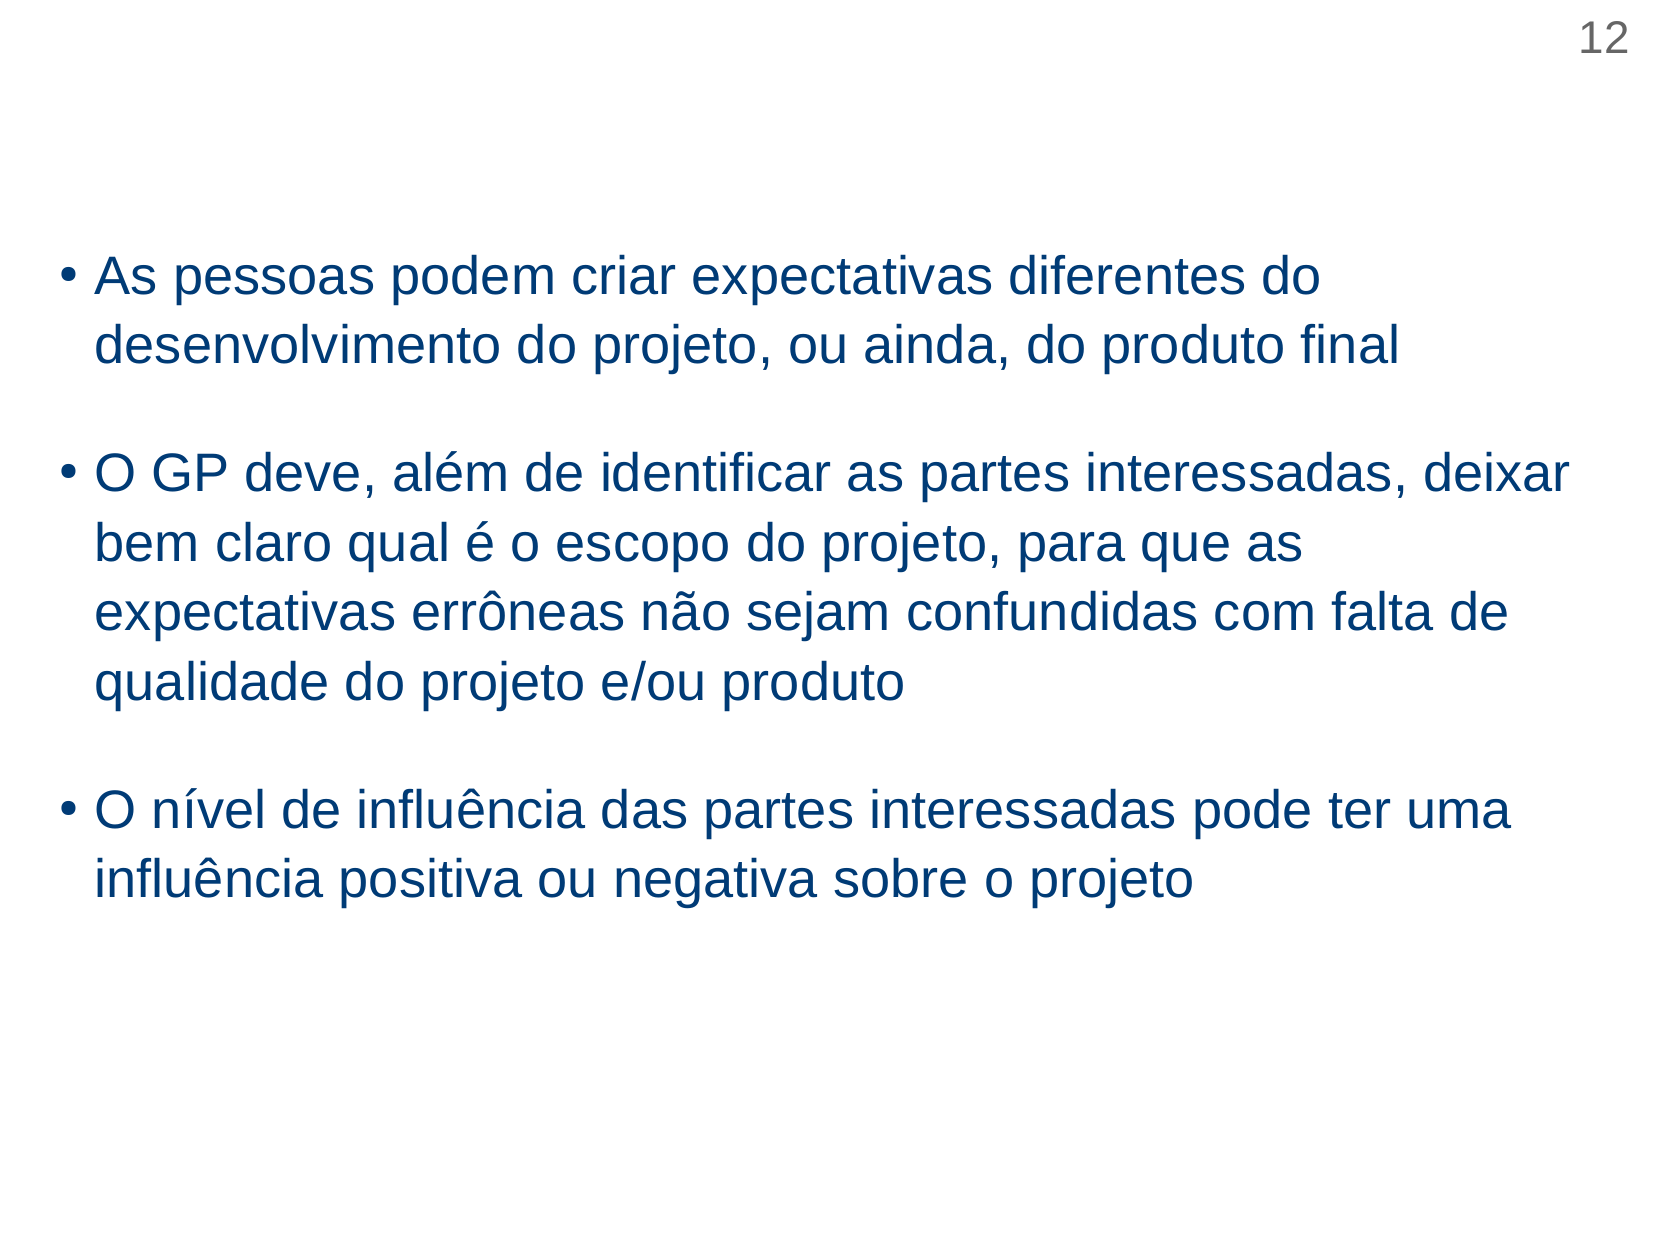

12
#
As pessoas podem criar expectativas diferentes do desenvolvimento do projeto, ou ainda, do produto final
O GP deve, além de identificar as partes interessadas, deixar bem claro qual é o escopo do projeto, para que as expectativas errôneas não sejam confundidas com falta de qualidade do projeto e/ou produto
O nível de influência das partes interessadas pode ter uma influência positiva ou negativa sobre o projeto